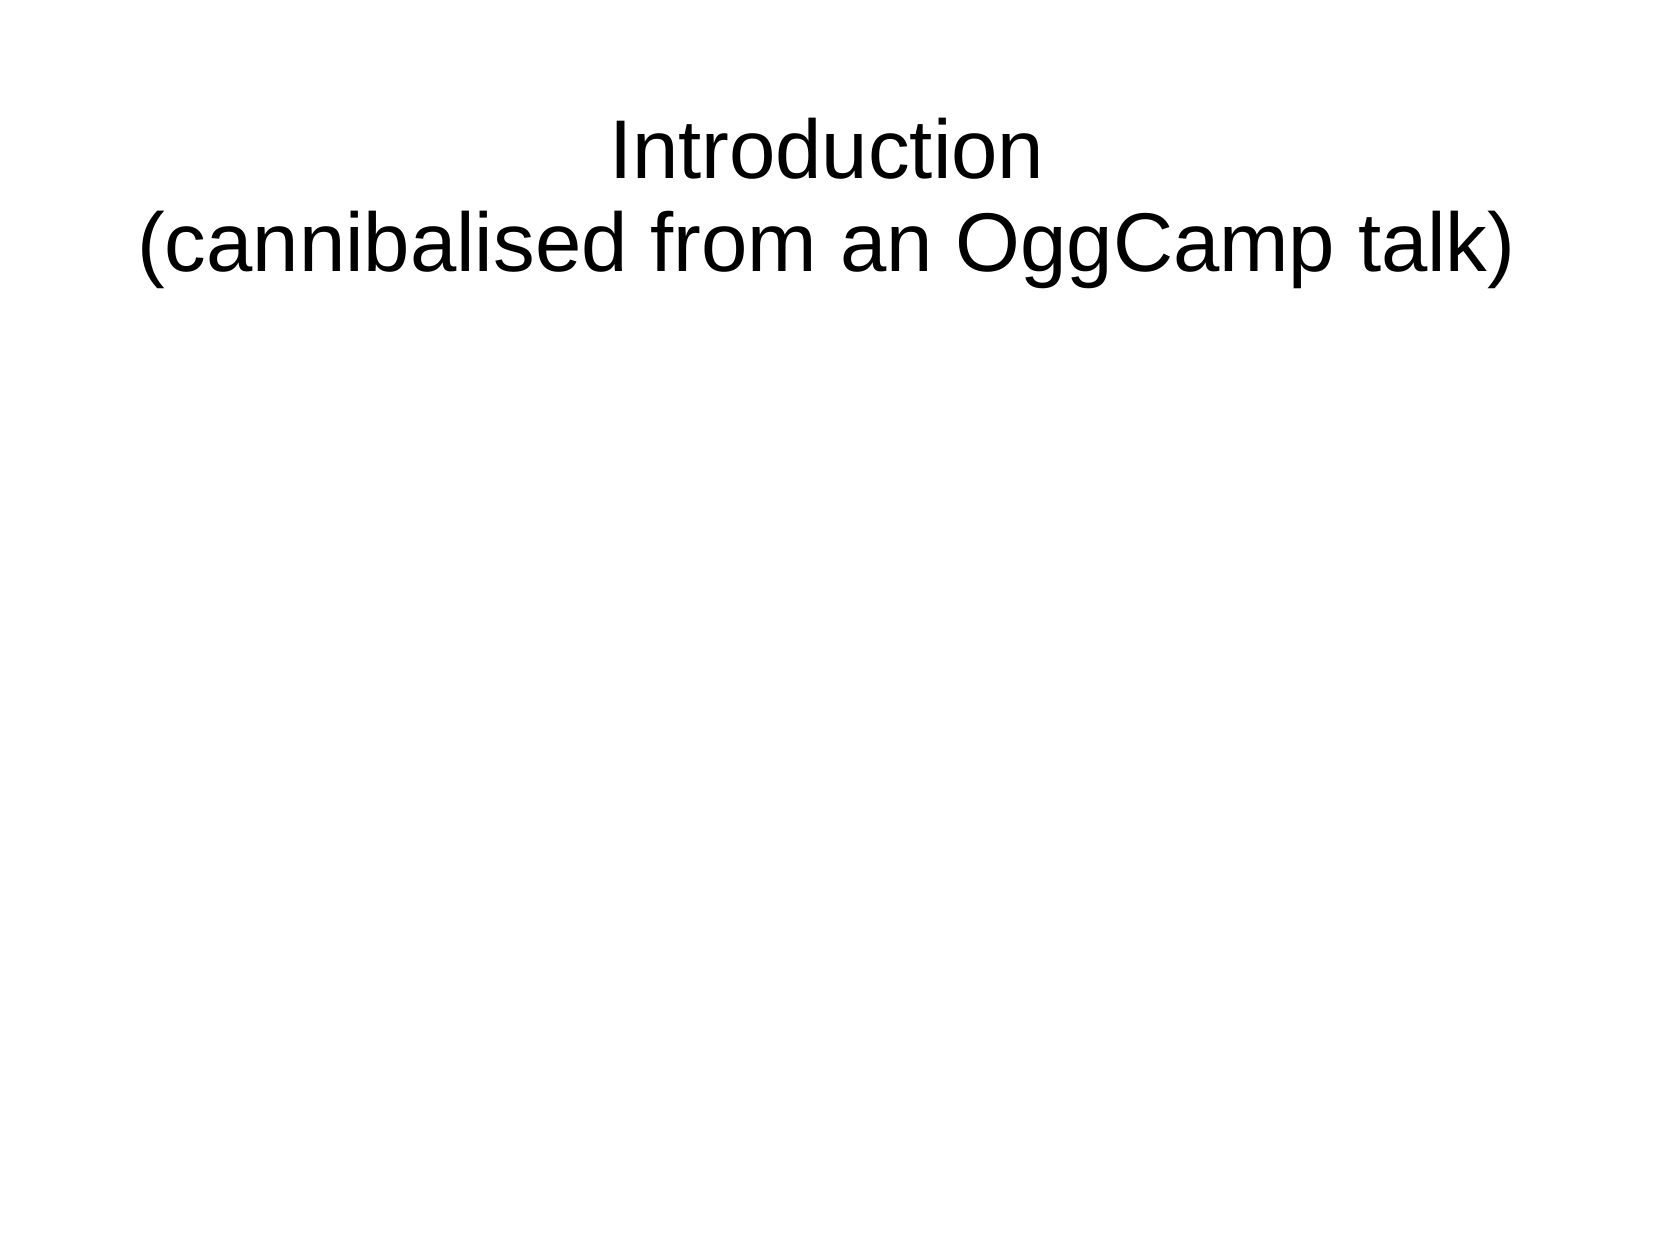

# Introduction (cannibalised from an OggCamp talk)